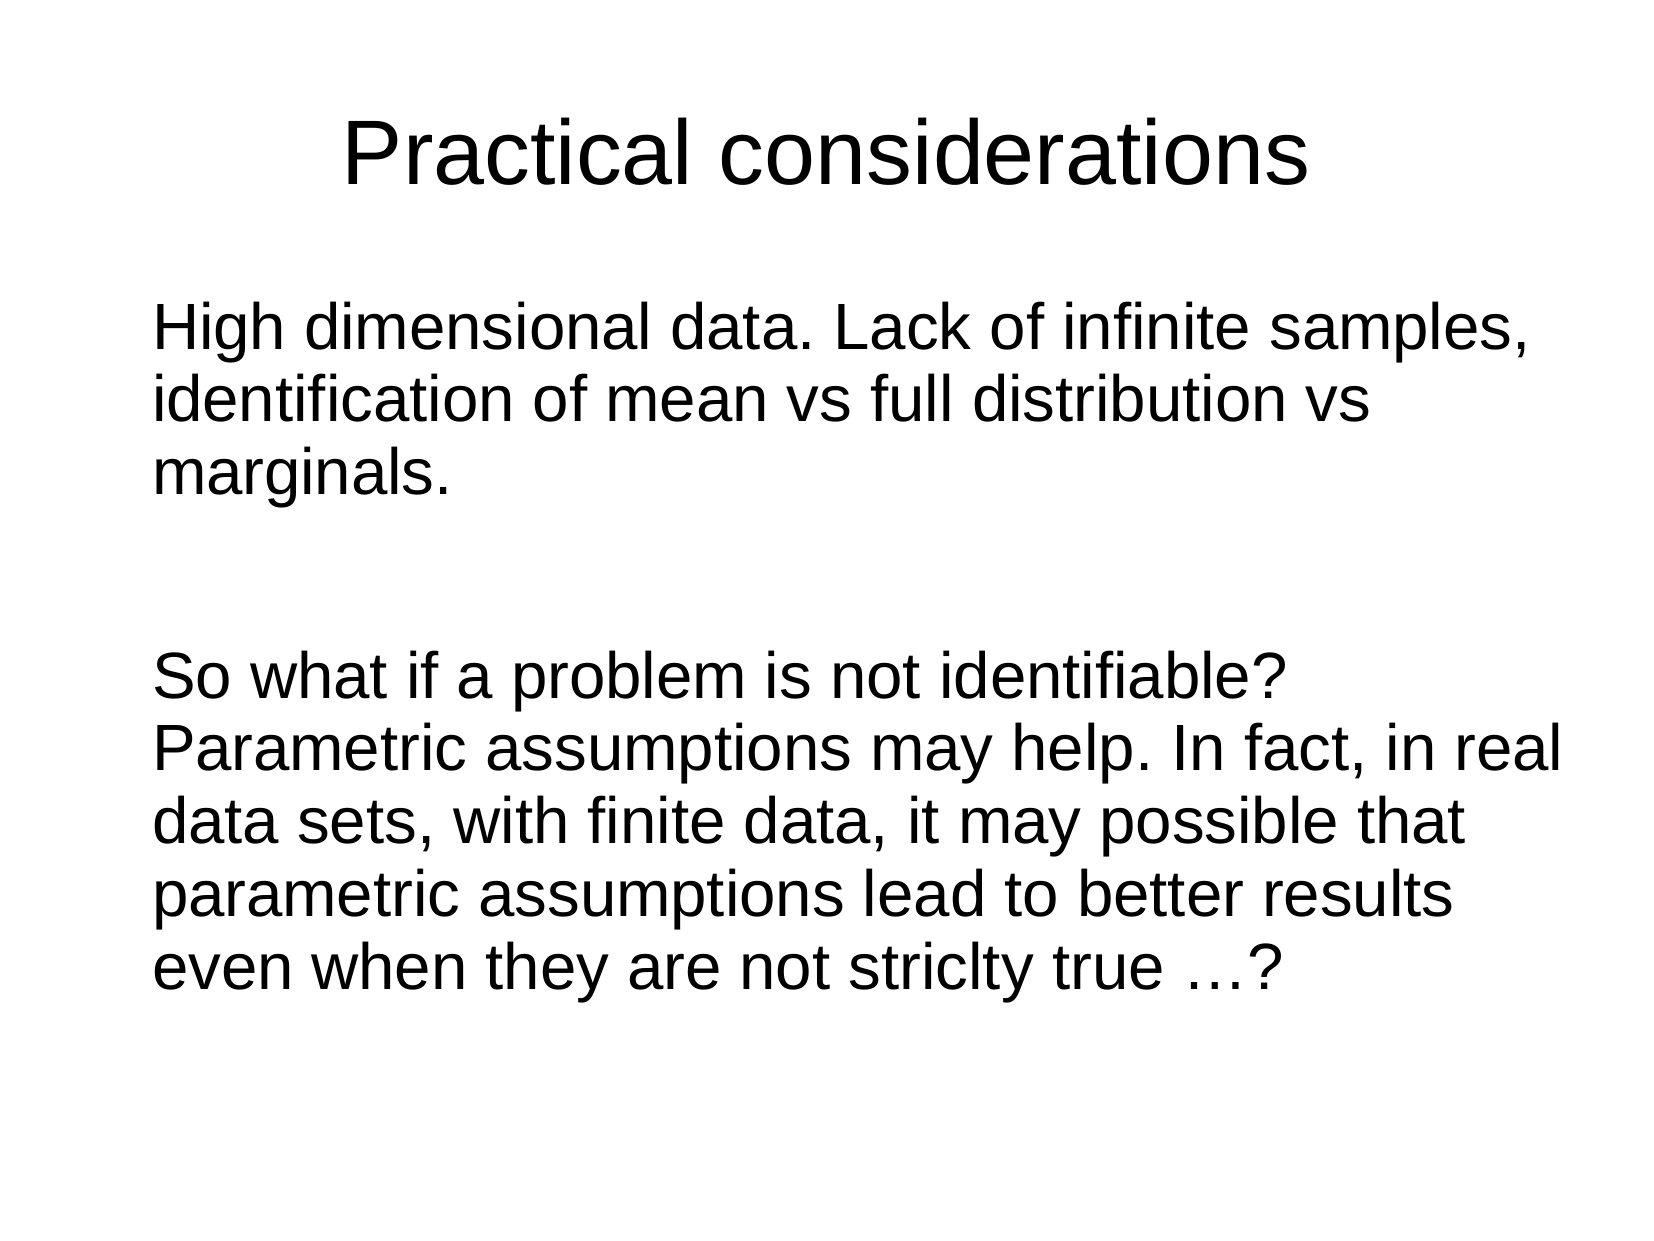

# Practical considerations
High dimensional data. Lack of infinite samples, identification of mean vs full distribution vs marginals.
So what if a problem is not identifiable? Parametric assumptions may help. In fact, in real data sets, with finite data, it may possible that parametric assumptions lead to better results even when they are not striclty true …?